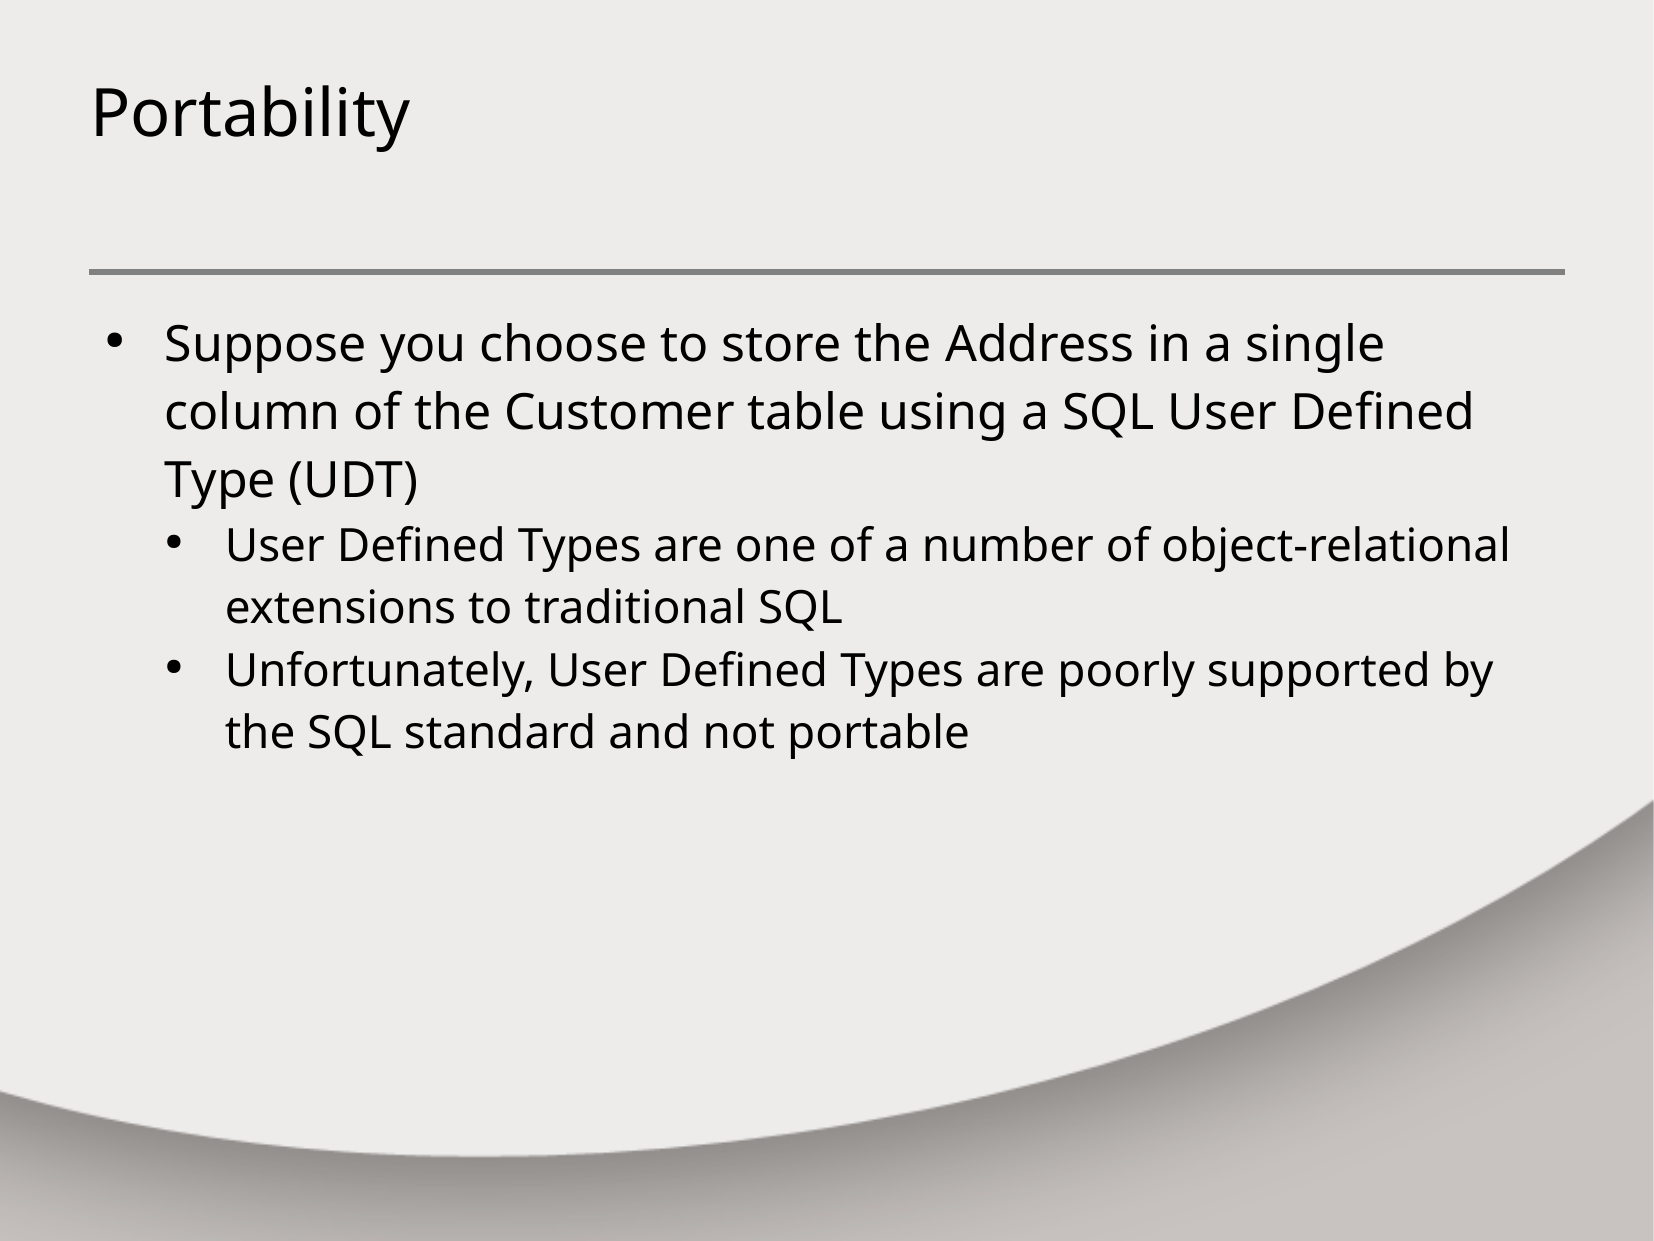

# Portability
Suppose you choose to store the Address in a single column of the Customer table using a SQL User Defined Type (UDT)
User Defined Types are one of a number of object-relational extensions to traditional SQL
Unfortunately, User Defined Types are poorly supported by the SQL standard and not portable